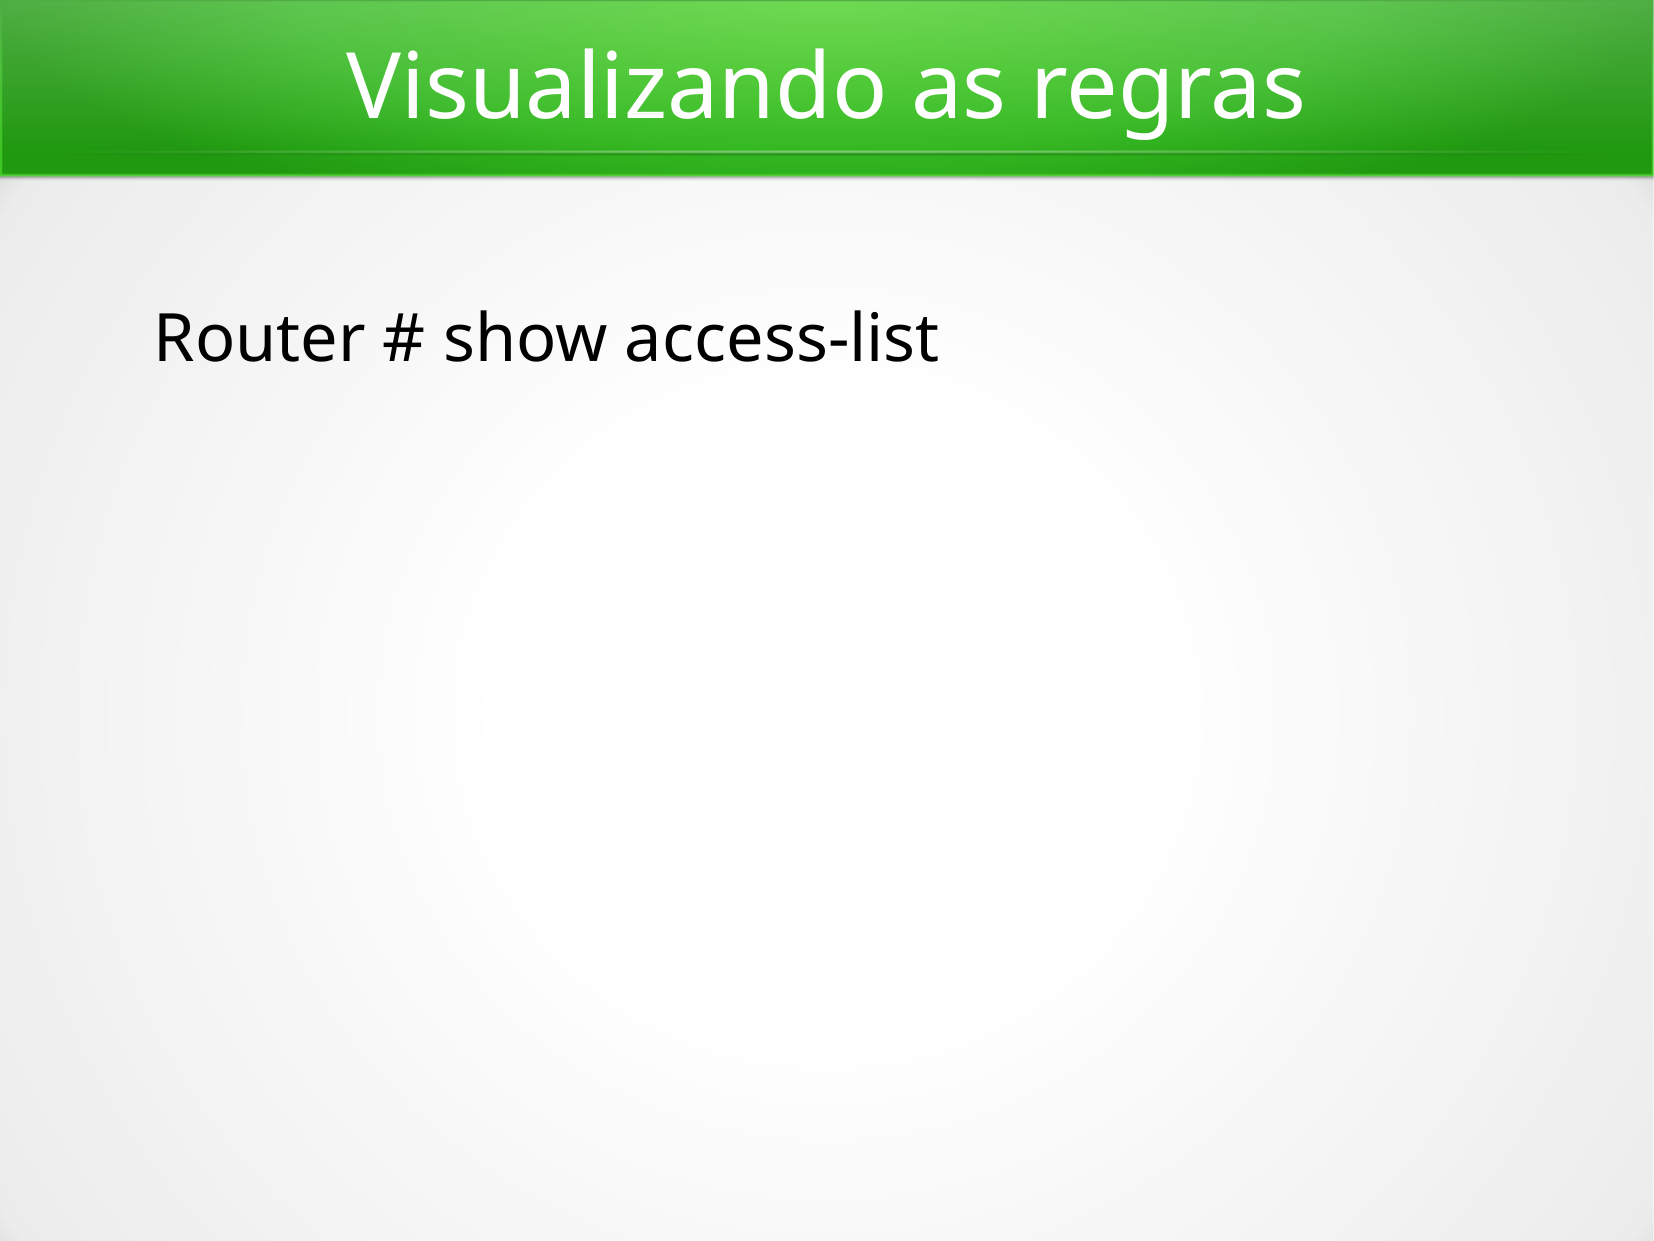

# Visualizando as regras
Router # show access-list